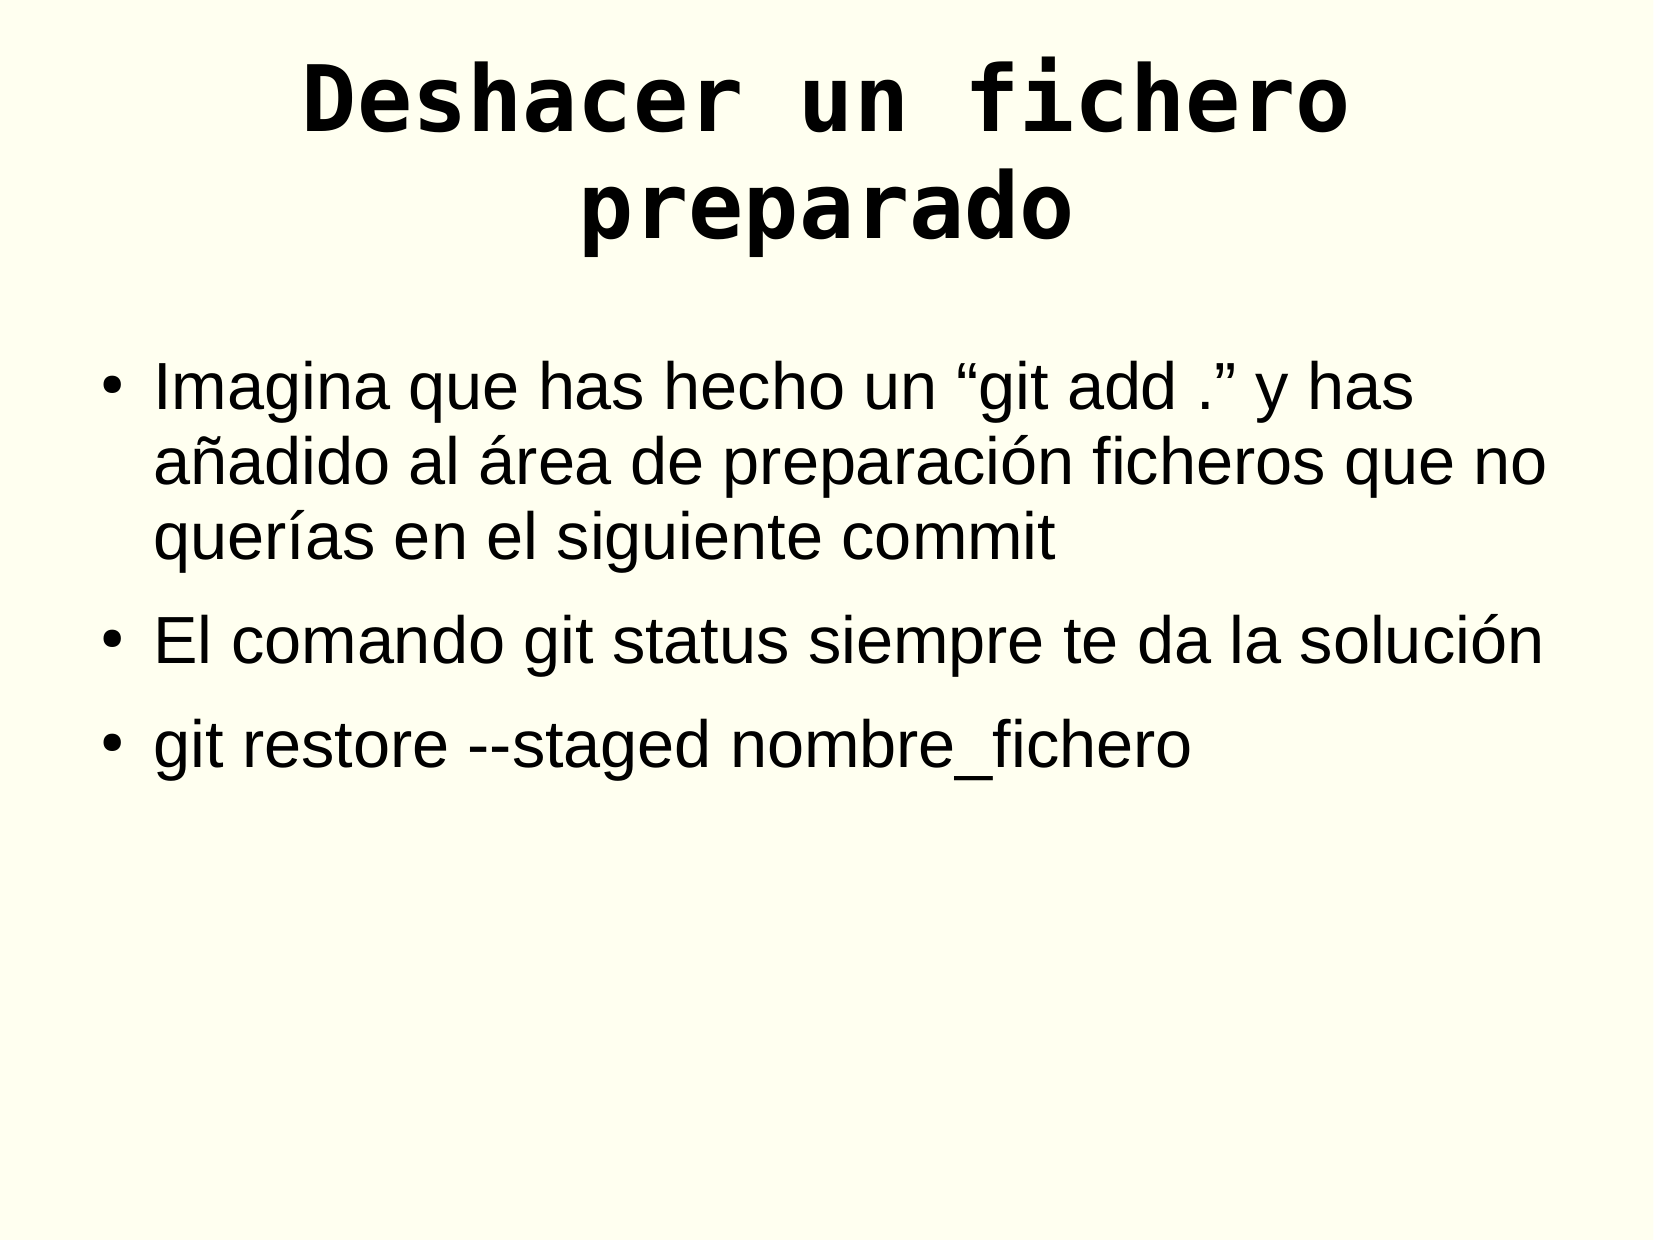

# Deshacer un fichero preparado
Imagina que has hecho un “git add .” y has añadido al área de preparación ficheros que no querías en el siguiente commit
El comando git status siempre te da la solución
git restore --staged nombre_fichero